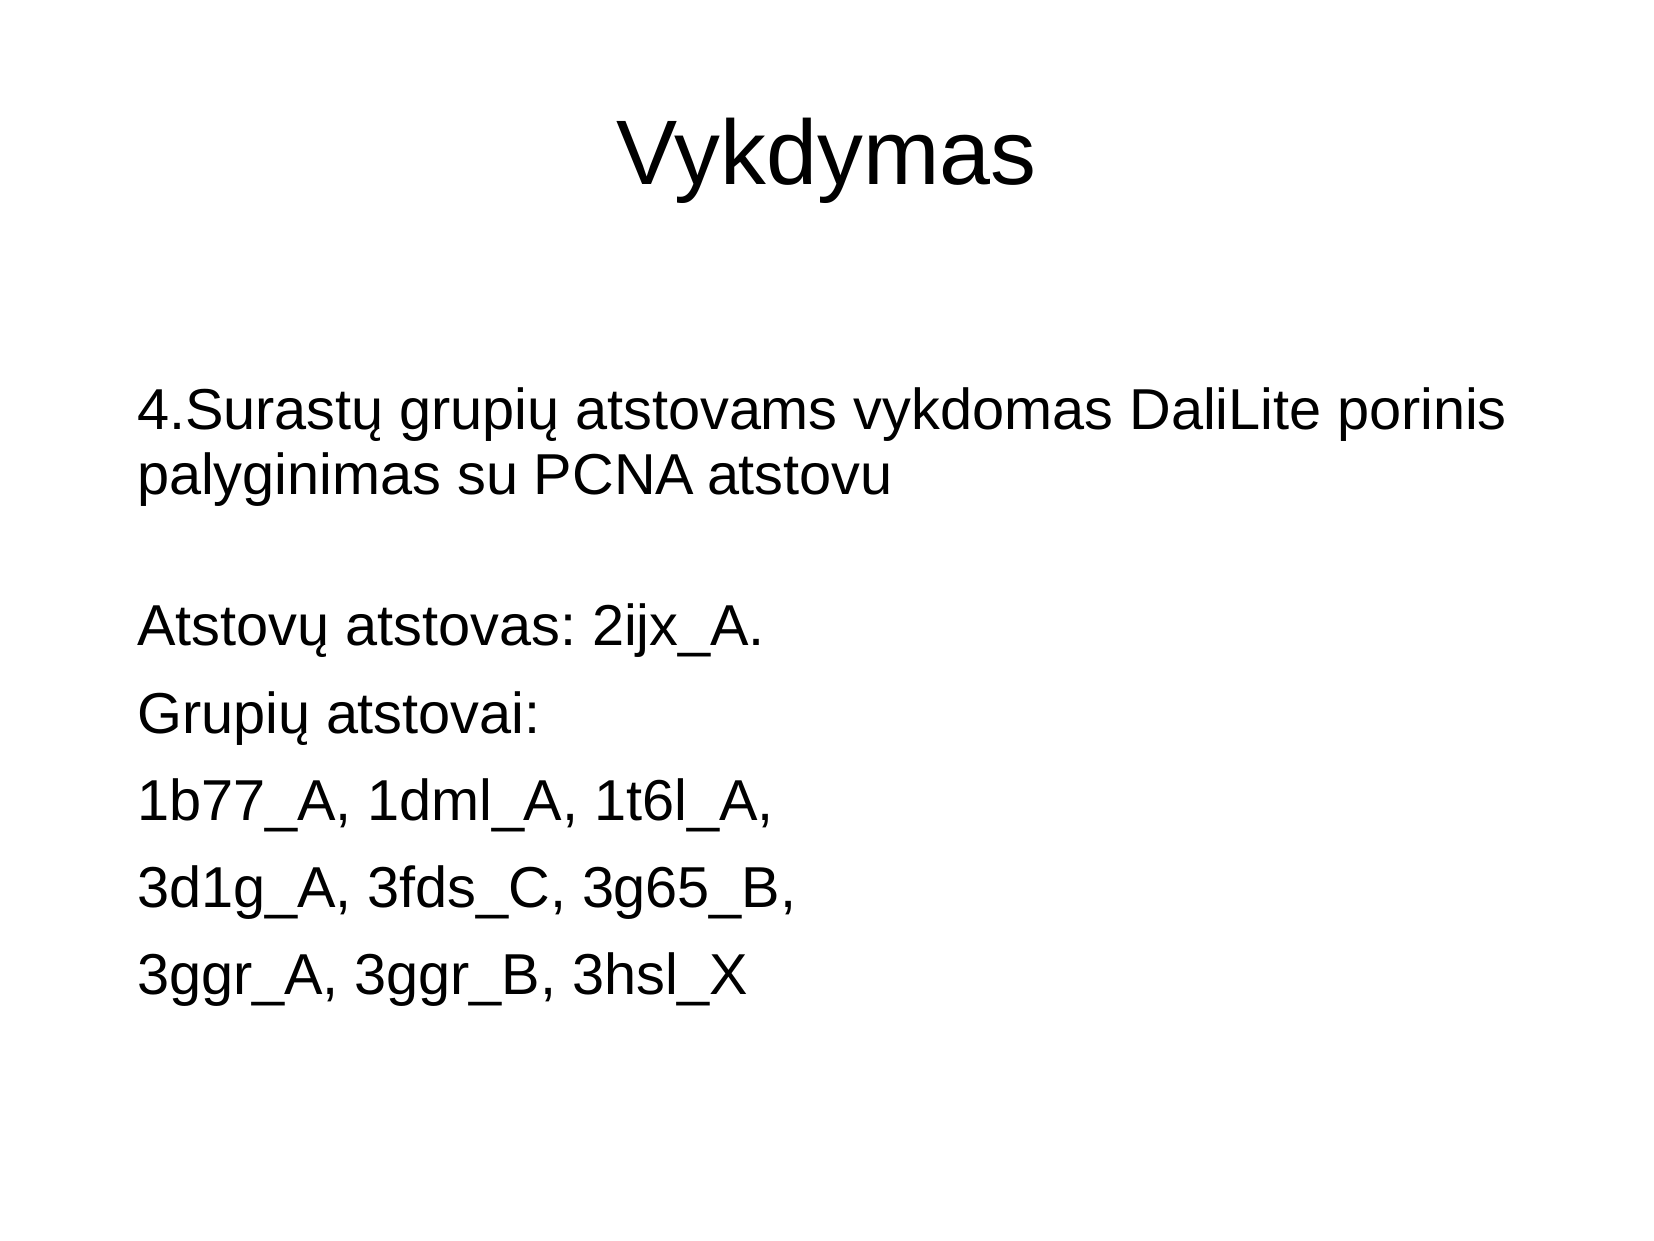

# Vykdymas
4.Surastų grupių atstovams vykdomas DaliLite porinis palyginimas su PCNA atstovu
Atstovų atstovas: 2ijx_A.
Grupių atstovai:
1b77_A, 1dml_A, 1t6l_A,
3d1g_A, 3fds_C, 3g65_B,
3ggr_A, 3ggr_B, 3hsl_X